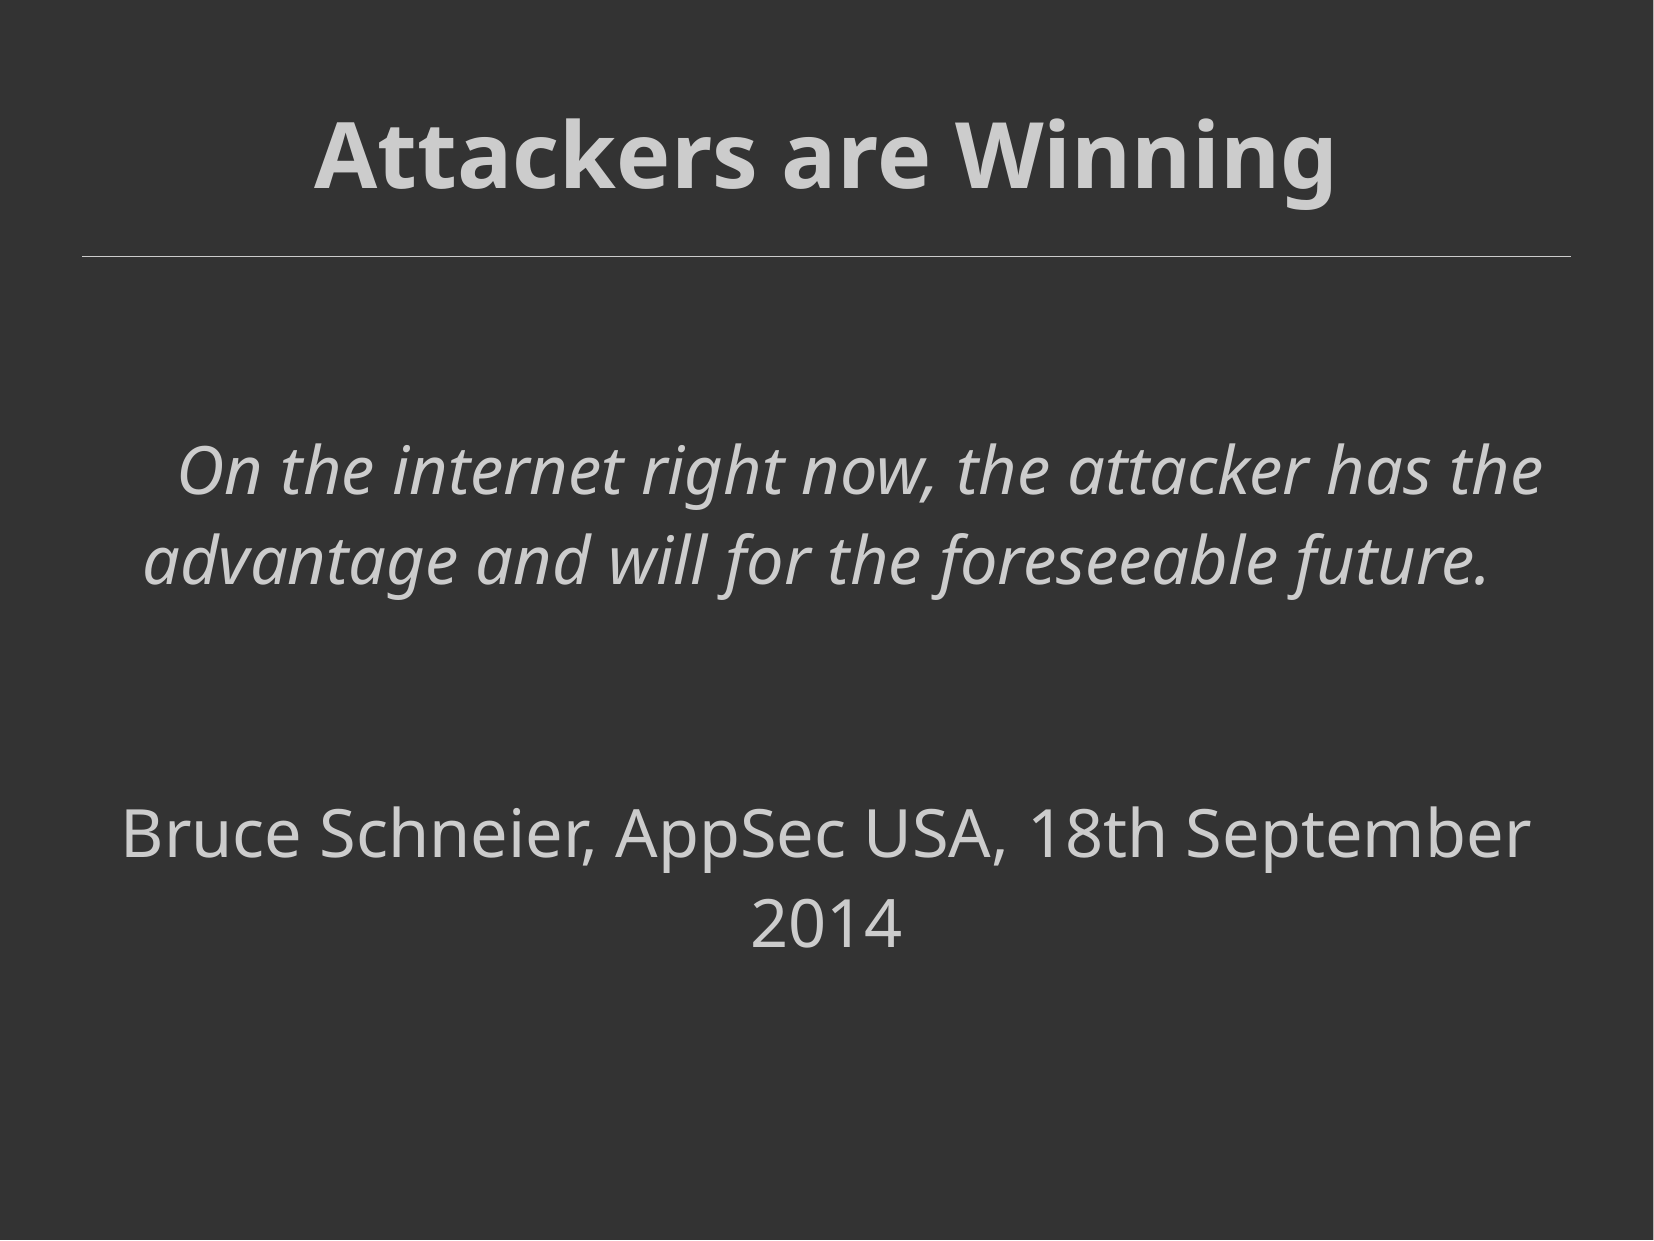

Attackers are Winning
# On the internet right now, the attacker has the advantage and will for the foreseeable future.
Bruce Schneier, AppSec USA, 18th September 2014